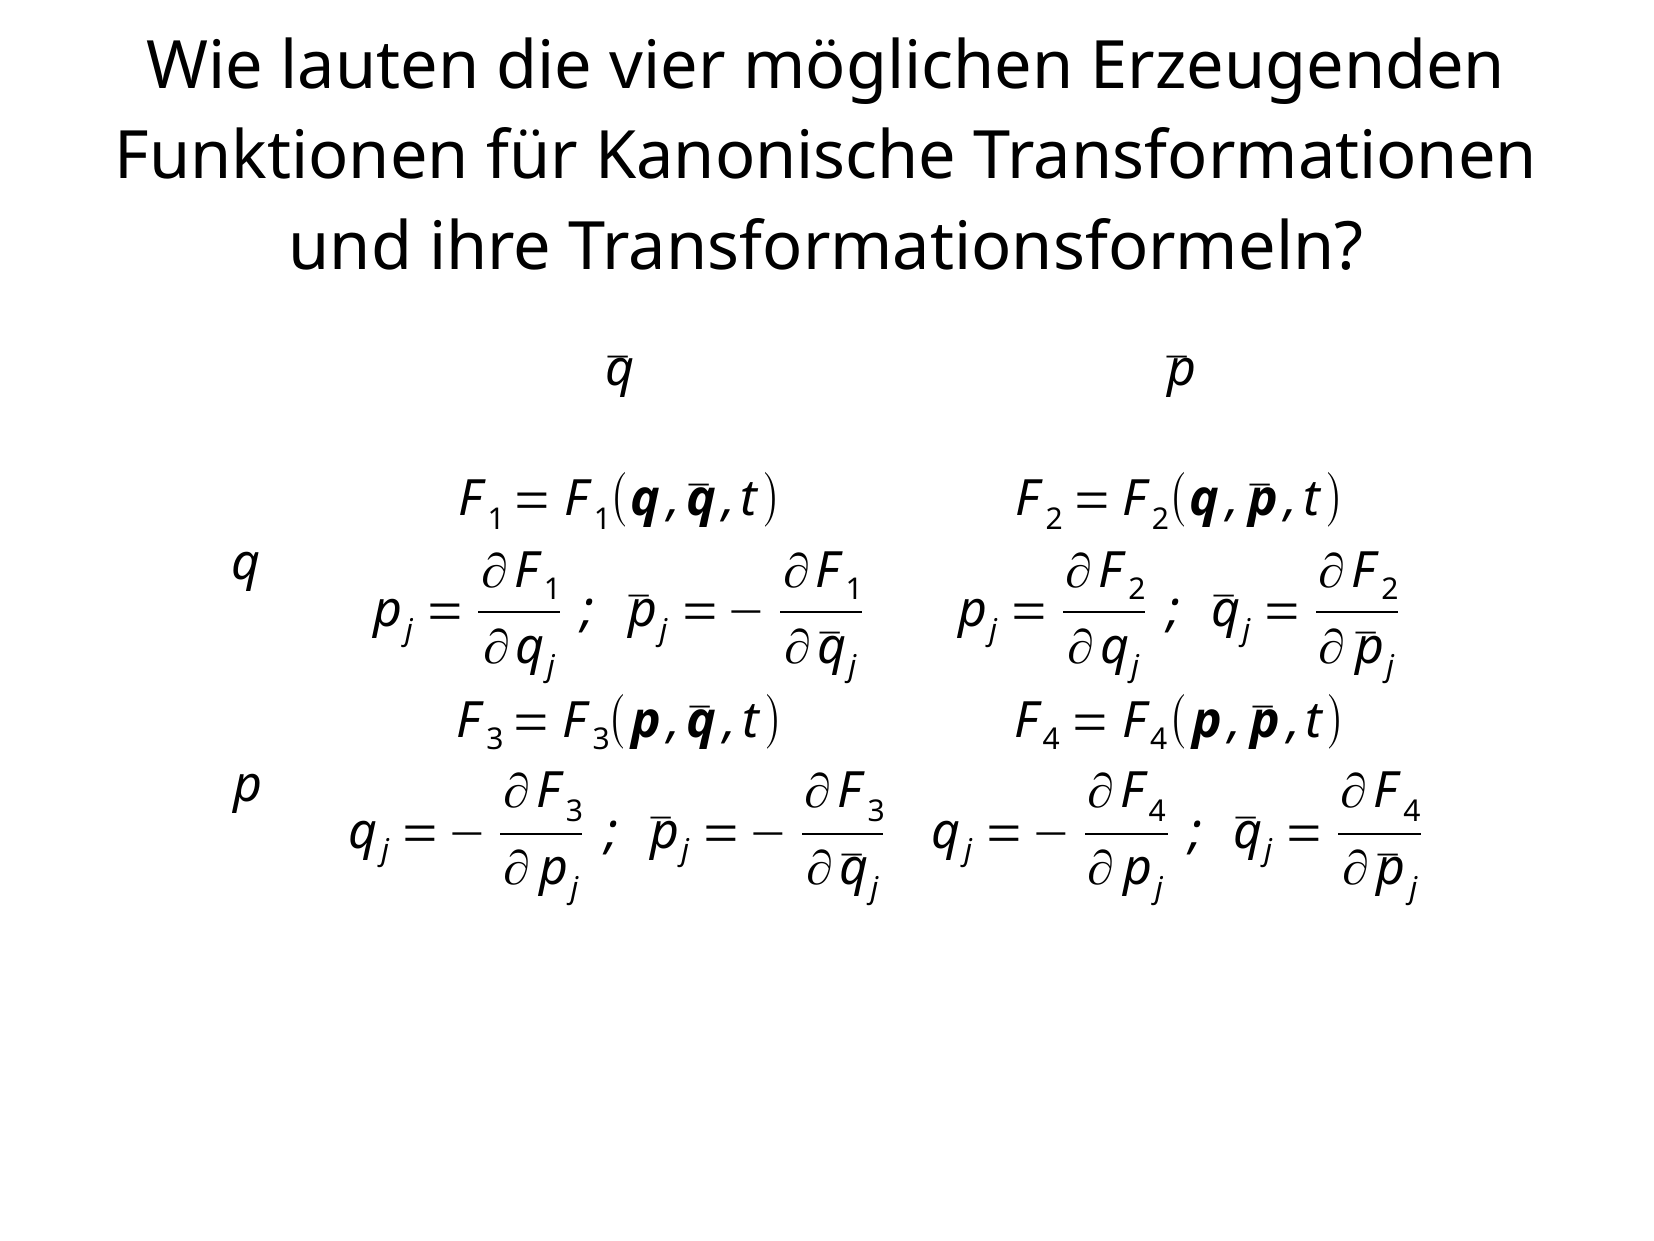

# Wie lauten die vier möglichen Erzeugenden Funktionen für Kanonische Transformationen und ihre Transformationsformeln?